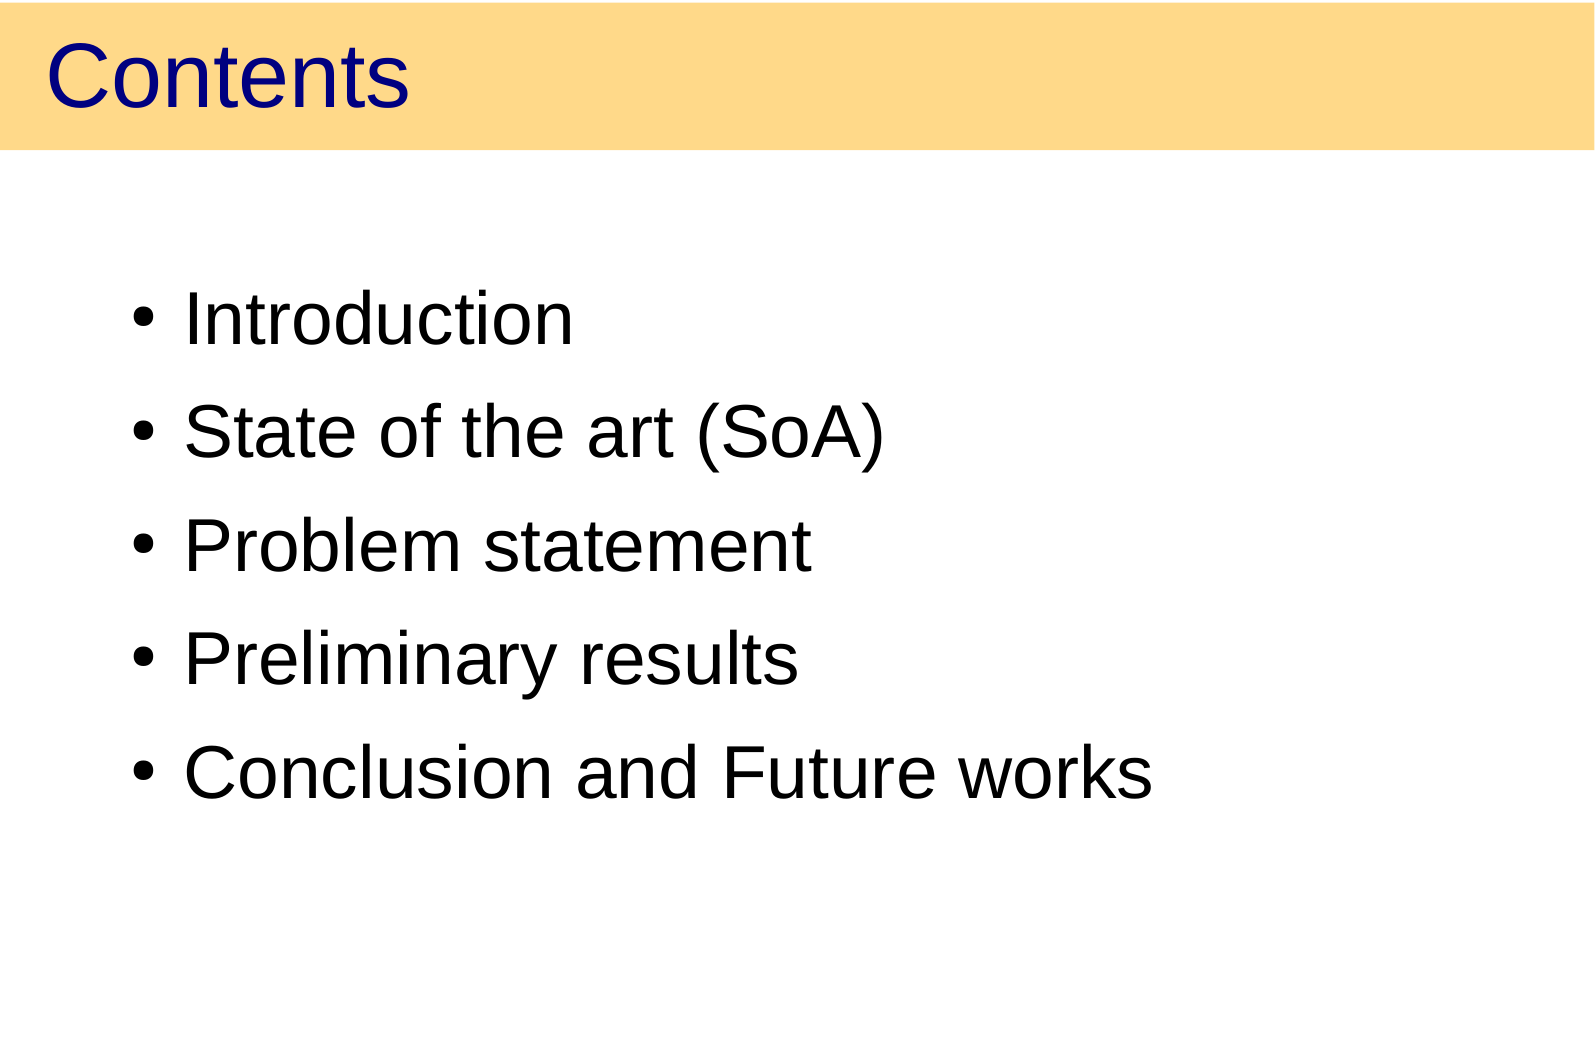

# Contents
Introduction
State of the art (SoA)
Problem statement
Preliminary results
Conclusion and Future works